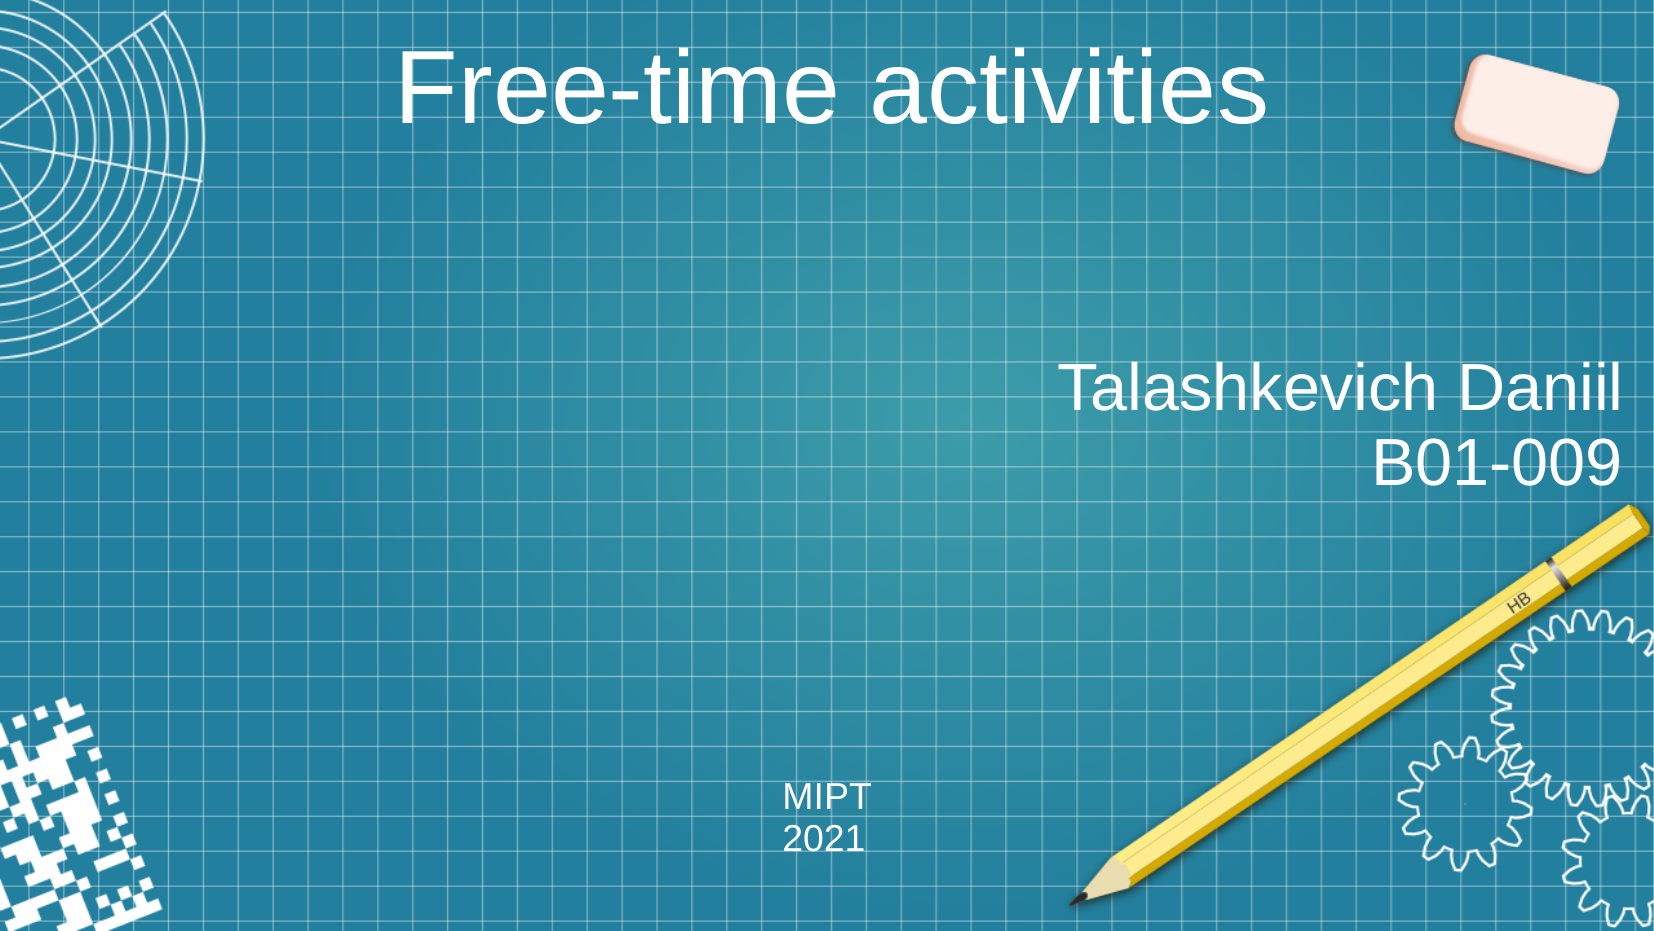

# Free-time activities
Talashkevich Daniil
 B01-009
MIPT
2021